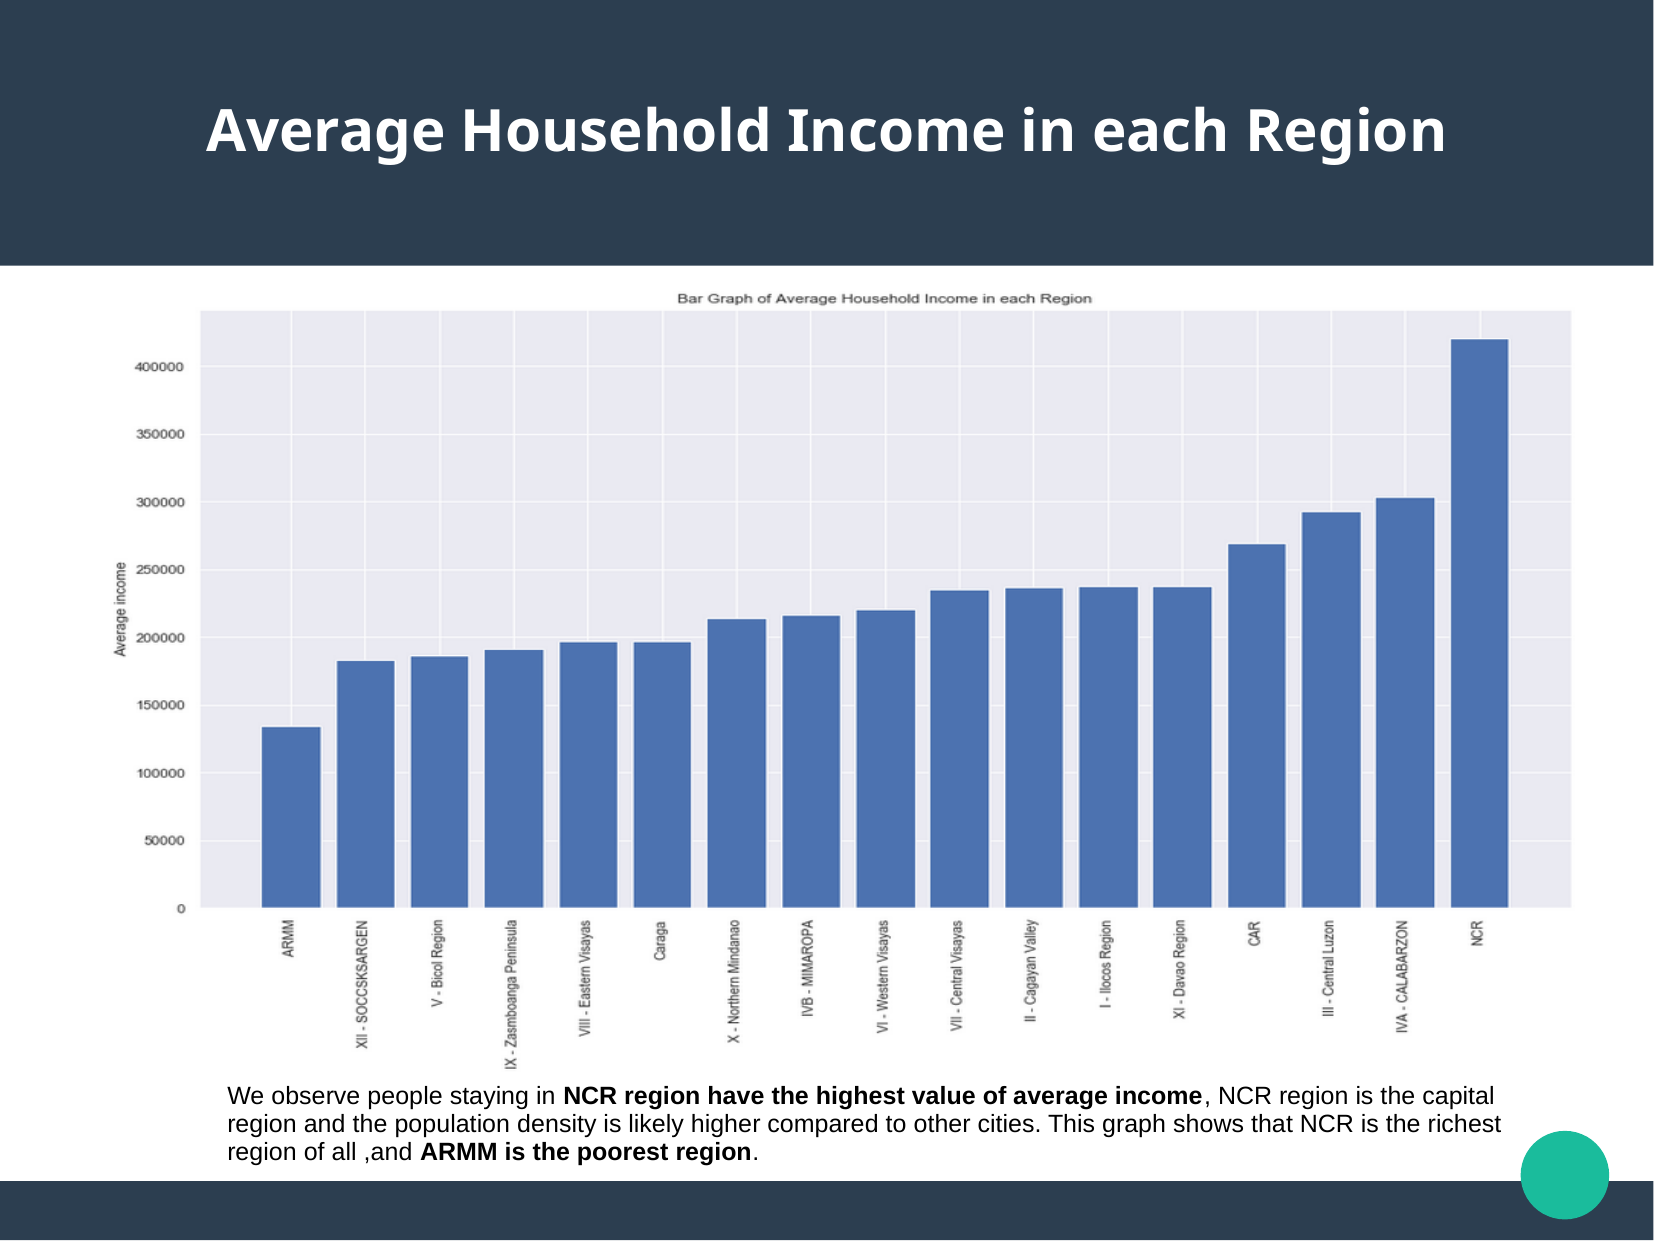

Average Household Income in each Region
We observe people staying in NCR region have the highest value of average income, NCR region is the capital region and the population density is likely higher compared to other cities. This graph shows that NCR is the richest region of all ,and ARMM is the poorest region.